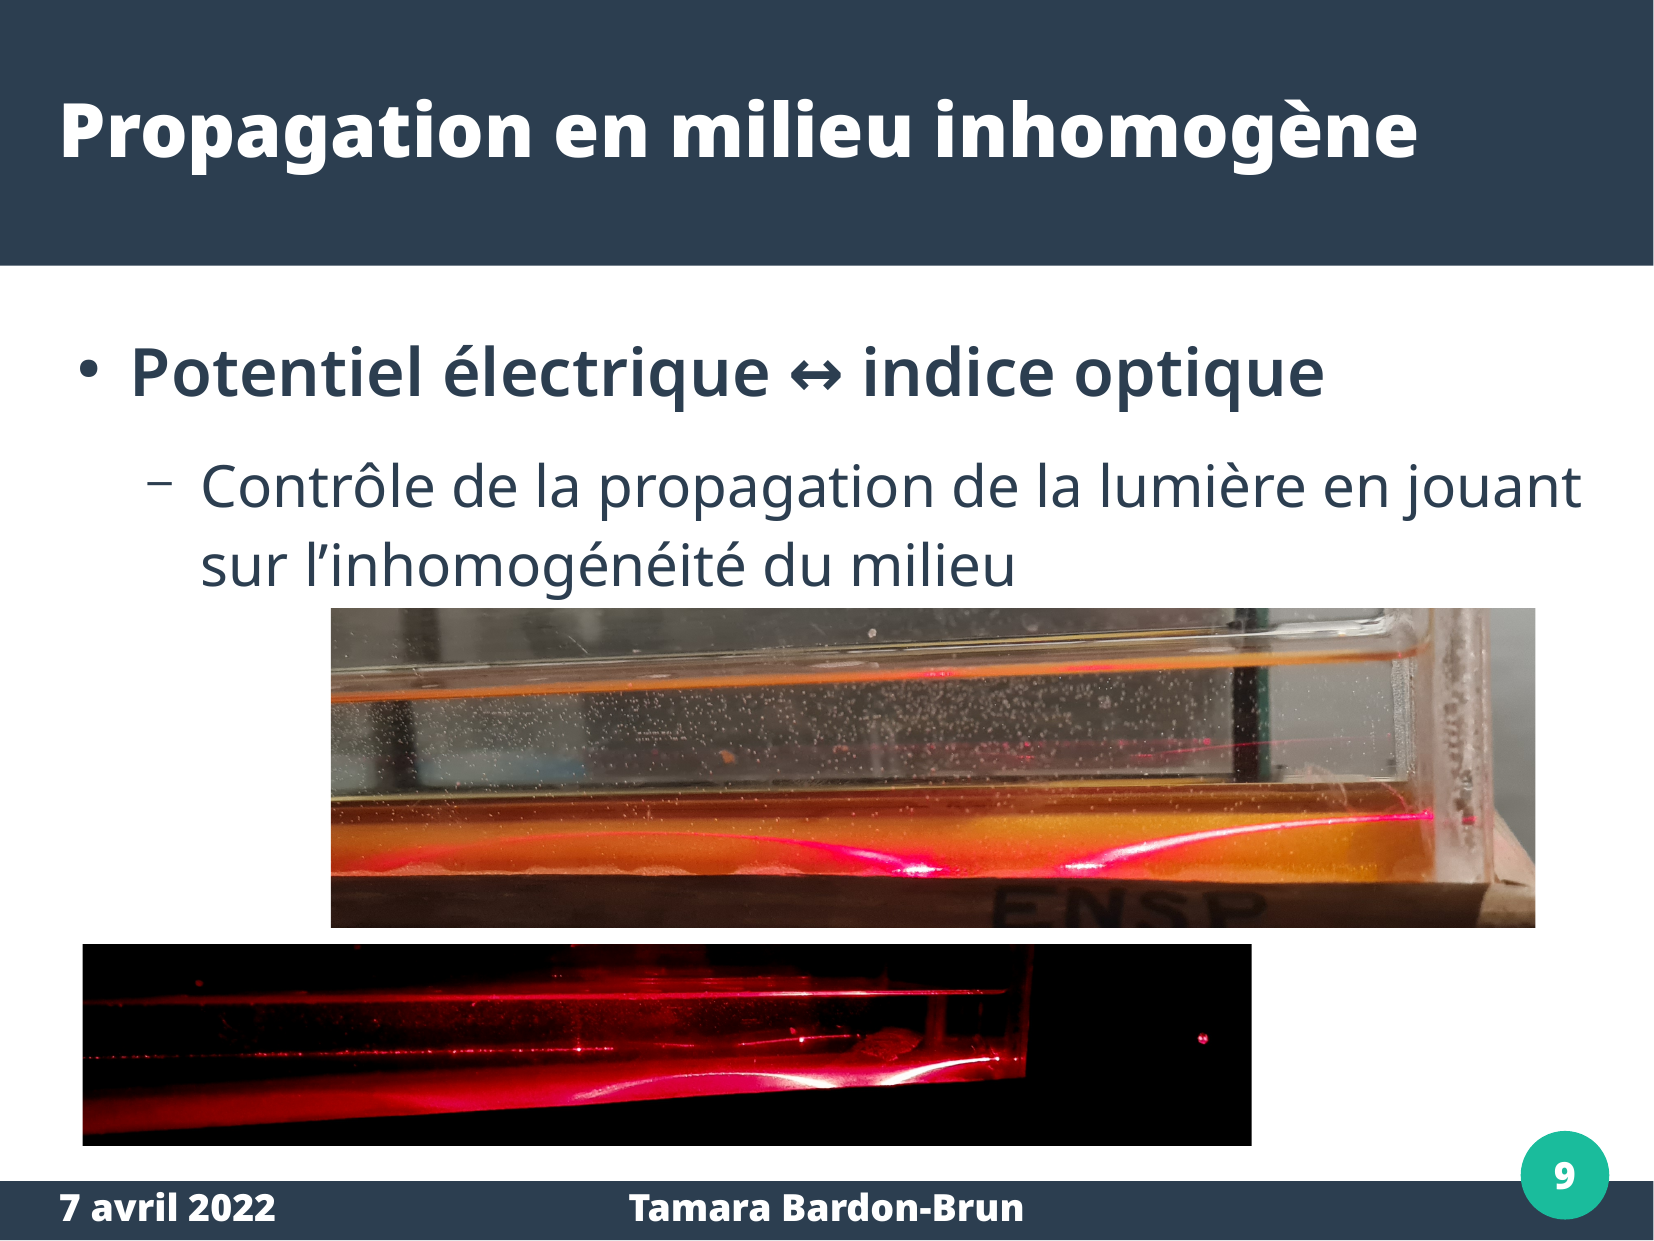

# Propagation en milieu inhomogène
Potentiel électrique ↔ indice optique
Contrôle de la propagation de la lumière en jouant sur l’inhomogénéité du milieu
9
7 avril 2022
Tamara Bardon-Brun